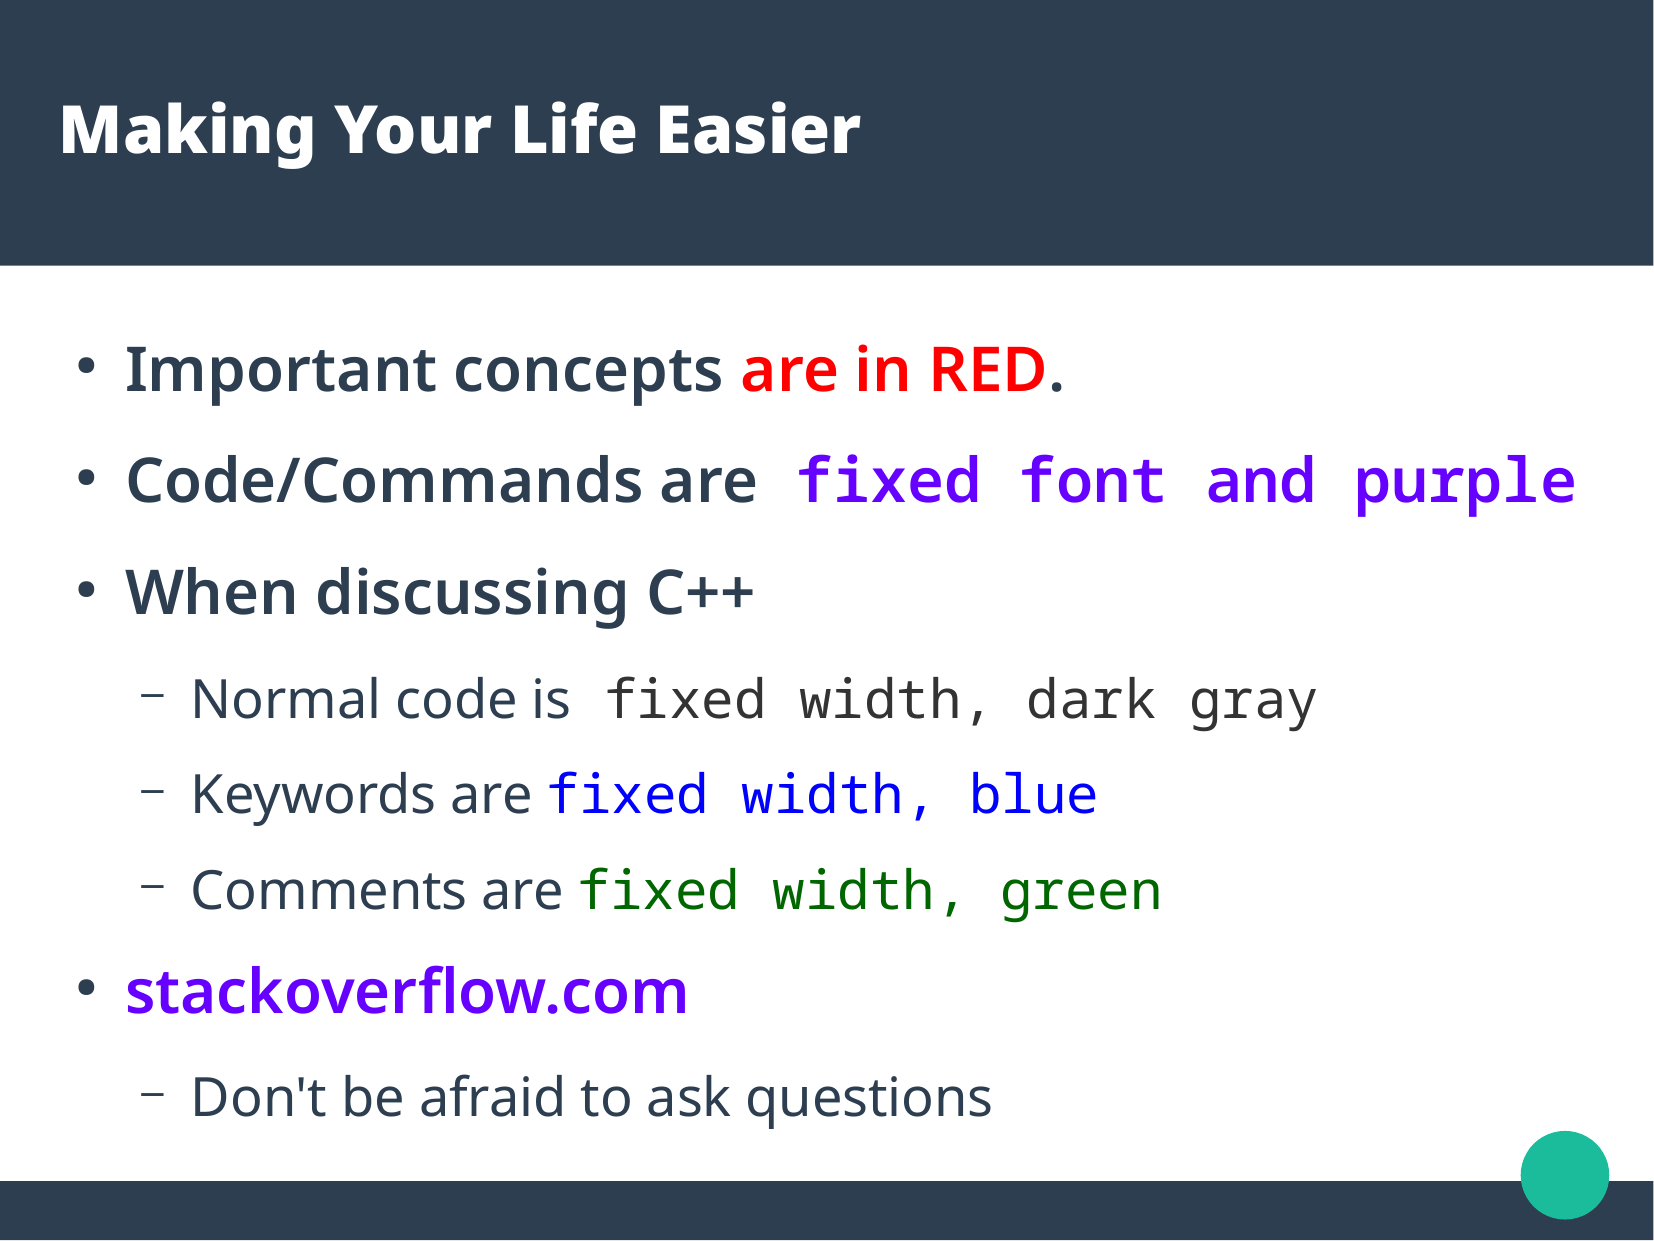

# Making Your Life Easier
Important concepts are in RED.
Code/Commands are fixed font and purple
When discussing C++
Normal code is fixed width, dark gray
Keywords are fixed width, blue
Comments are fixed width, green
stackoverflow.com
Don't be afraid to ask questions